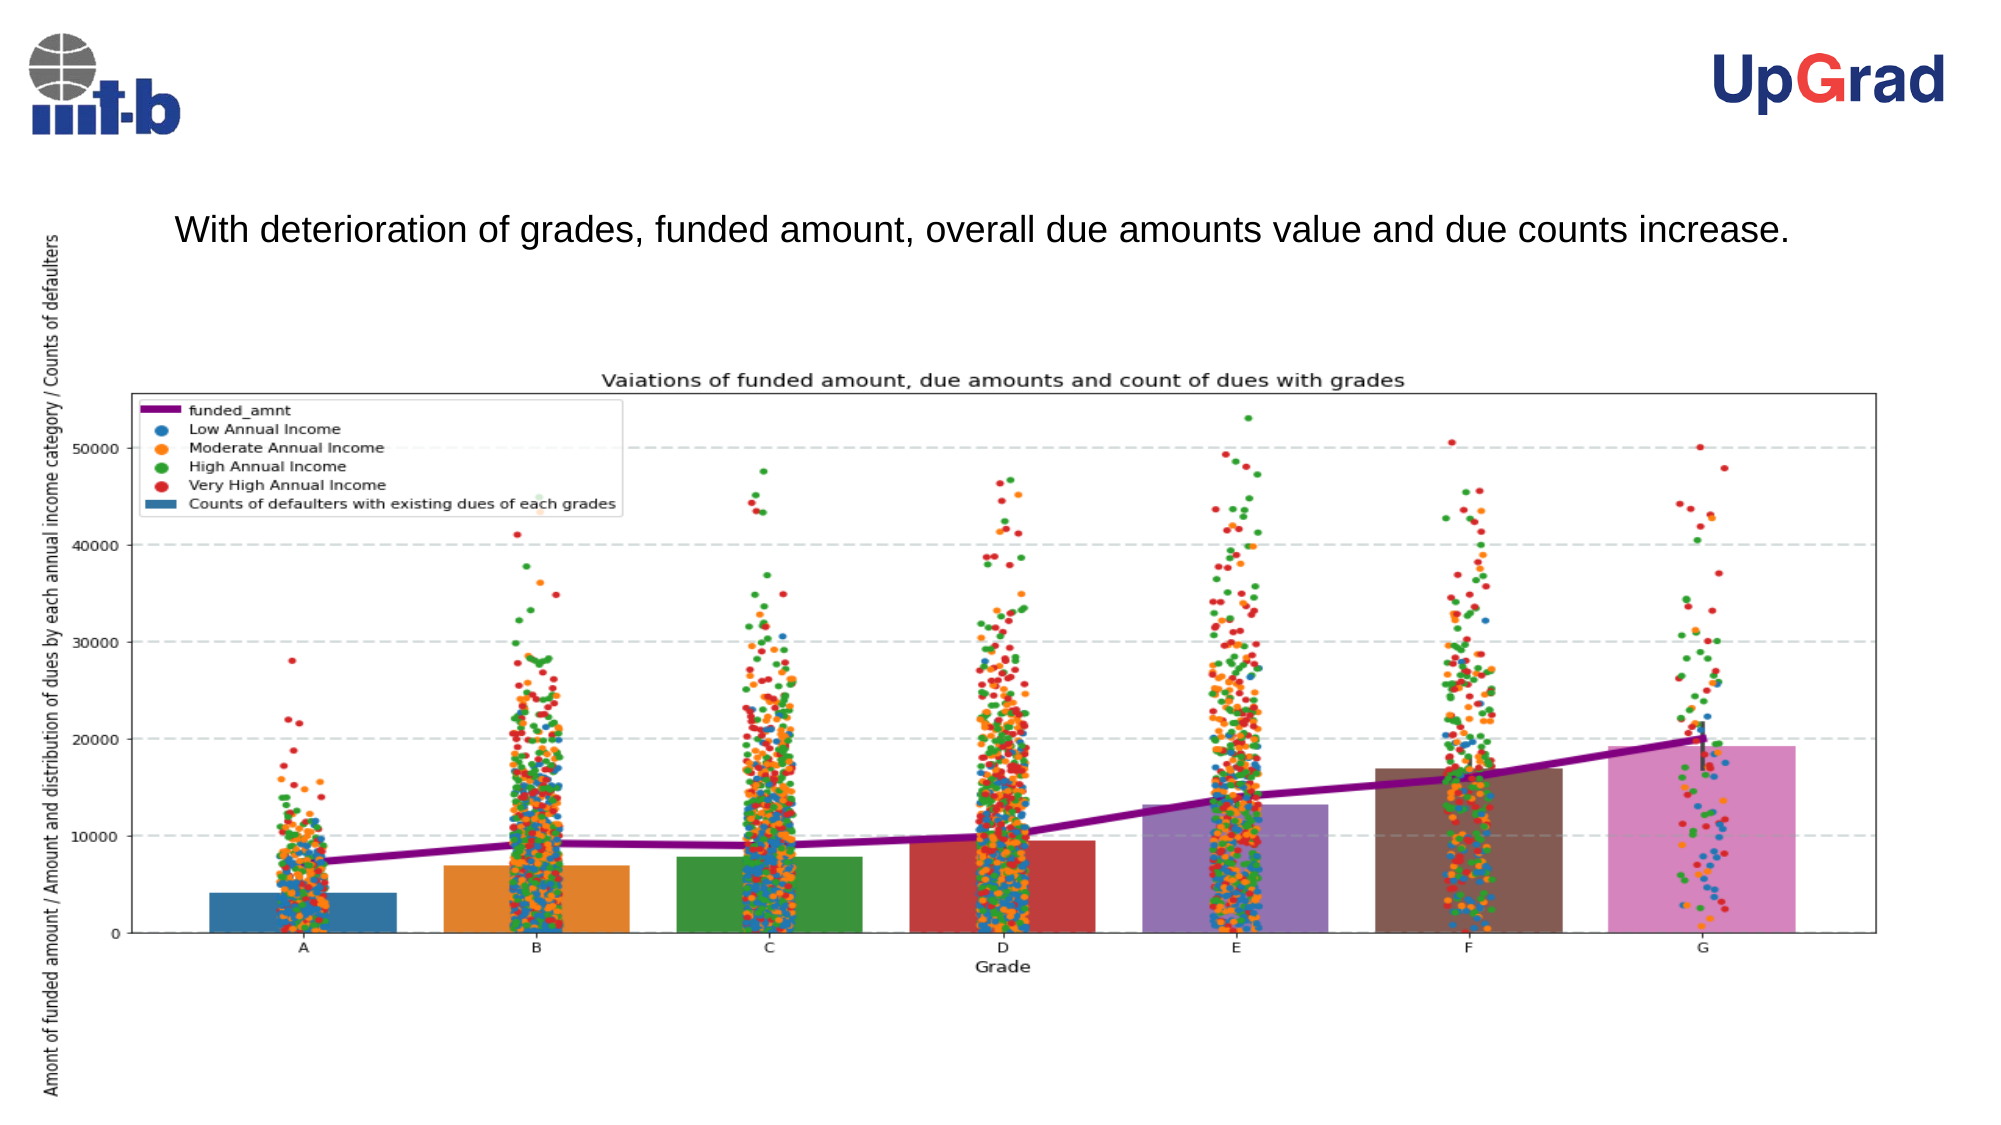

With deterioration of grades, funded amount, overall due amounts value and due counts increase.